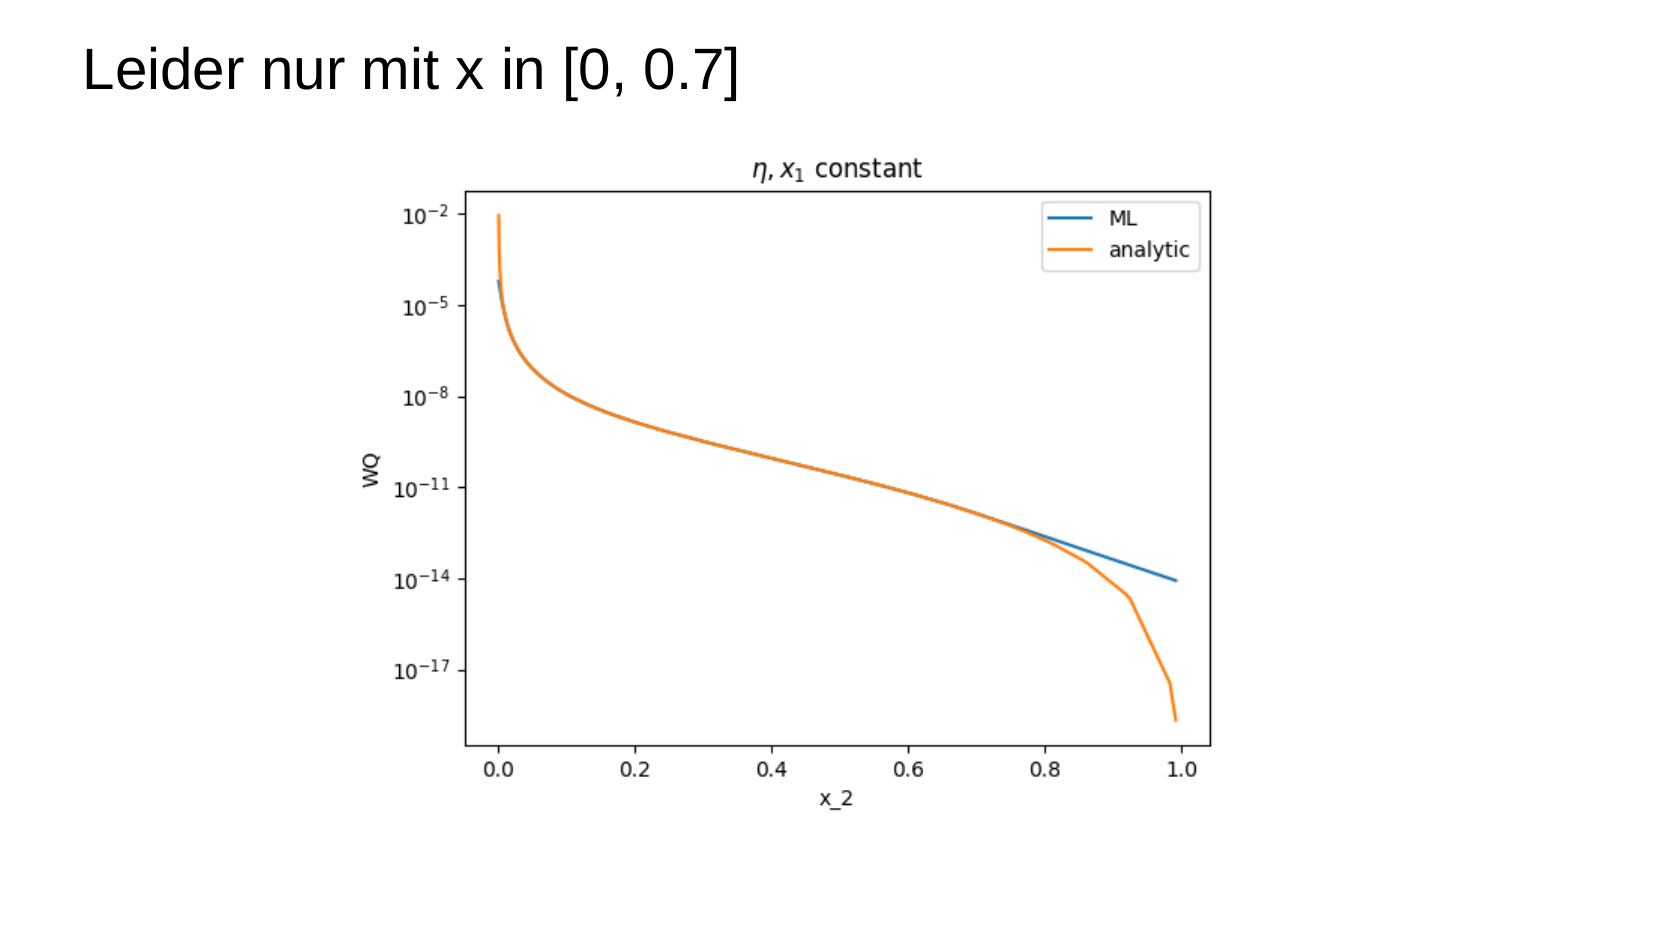

# Leider nur mit x in [0, 0.7]